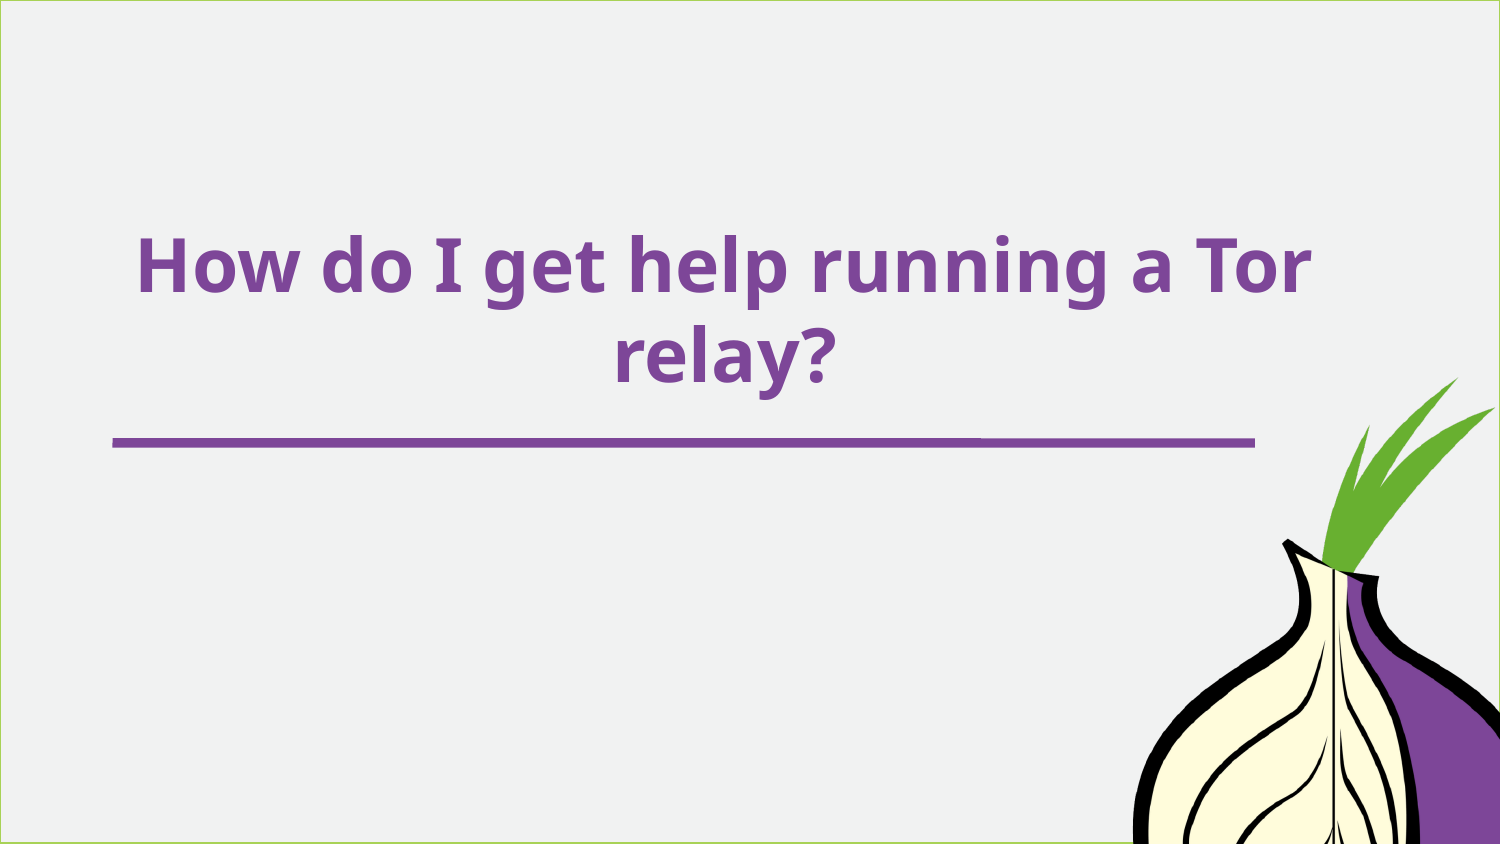

How do I get help running a Tor relay?